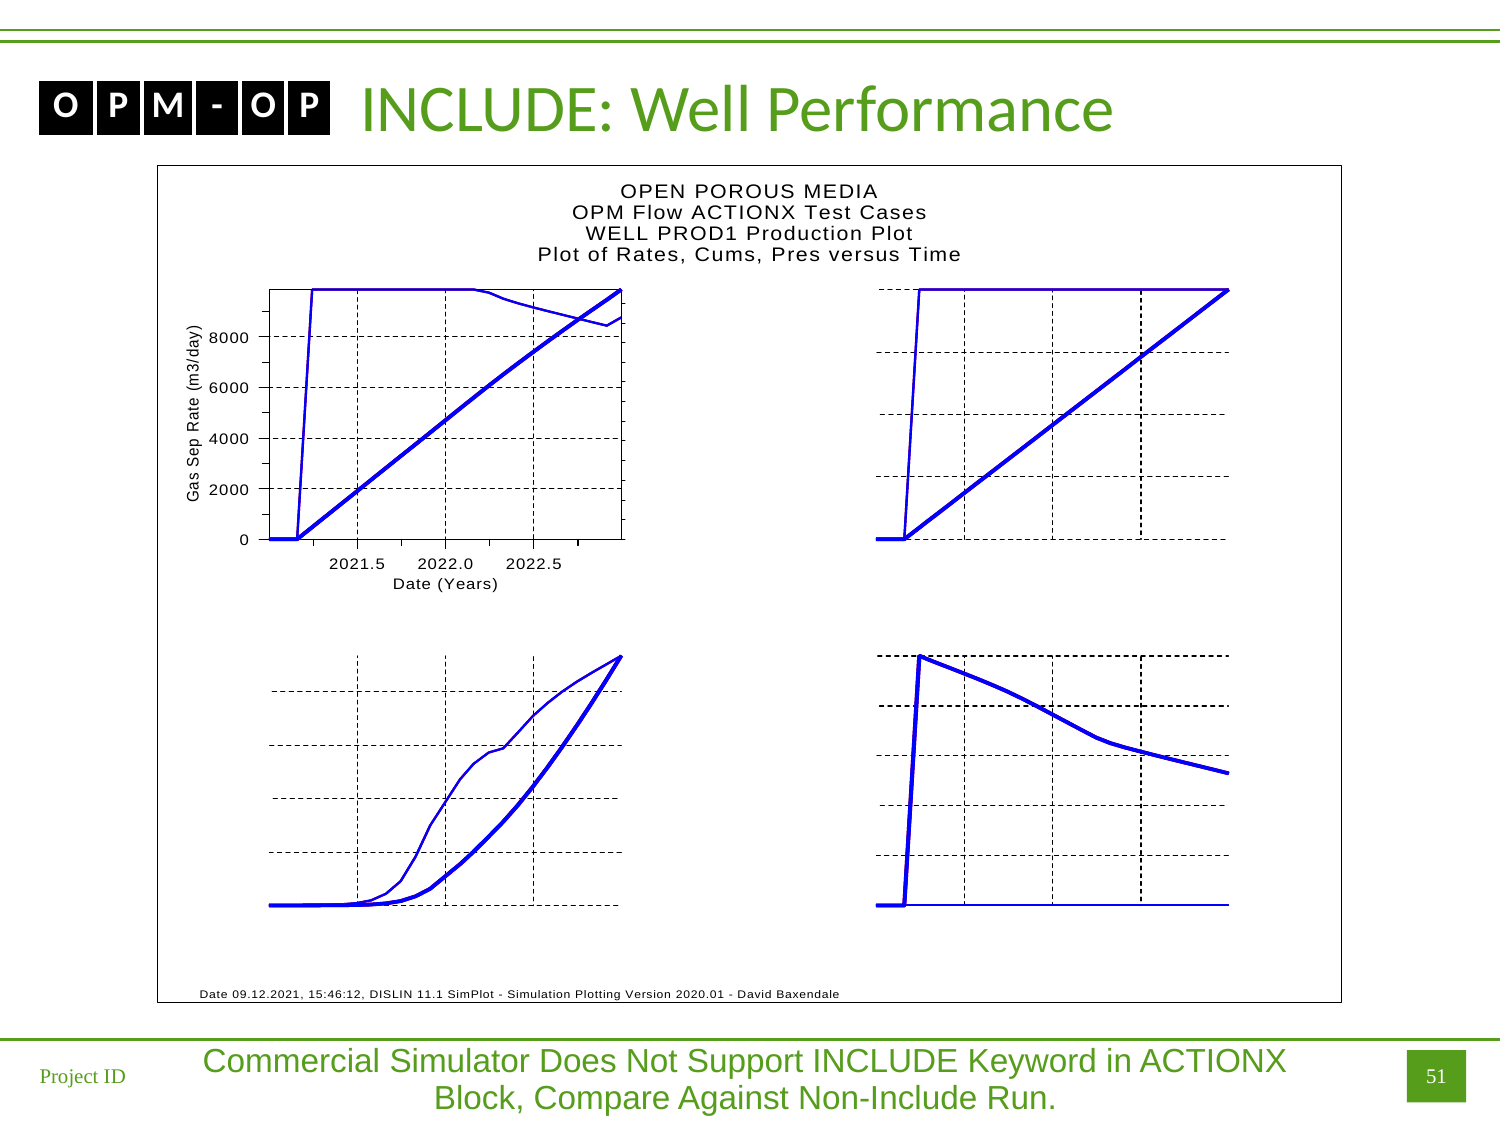

# INCLUDE: Well Performance
Commercial Simulator Does Not Support INCLUDE Keyword in ACTIONX Block, Compare Against Non-Include Run.
Project ID
51